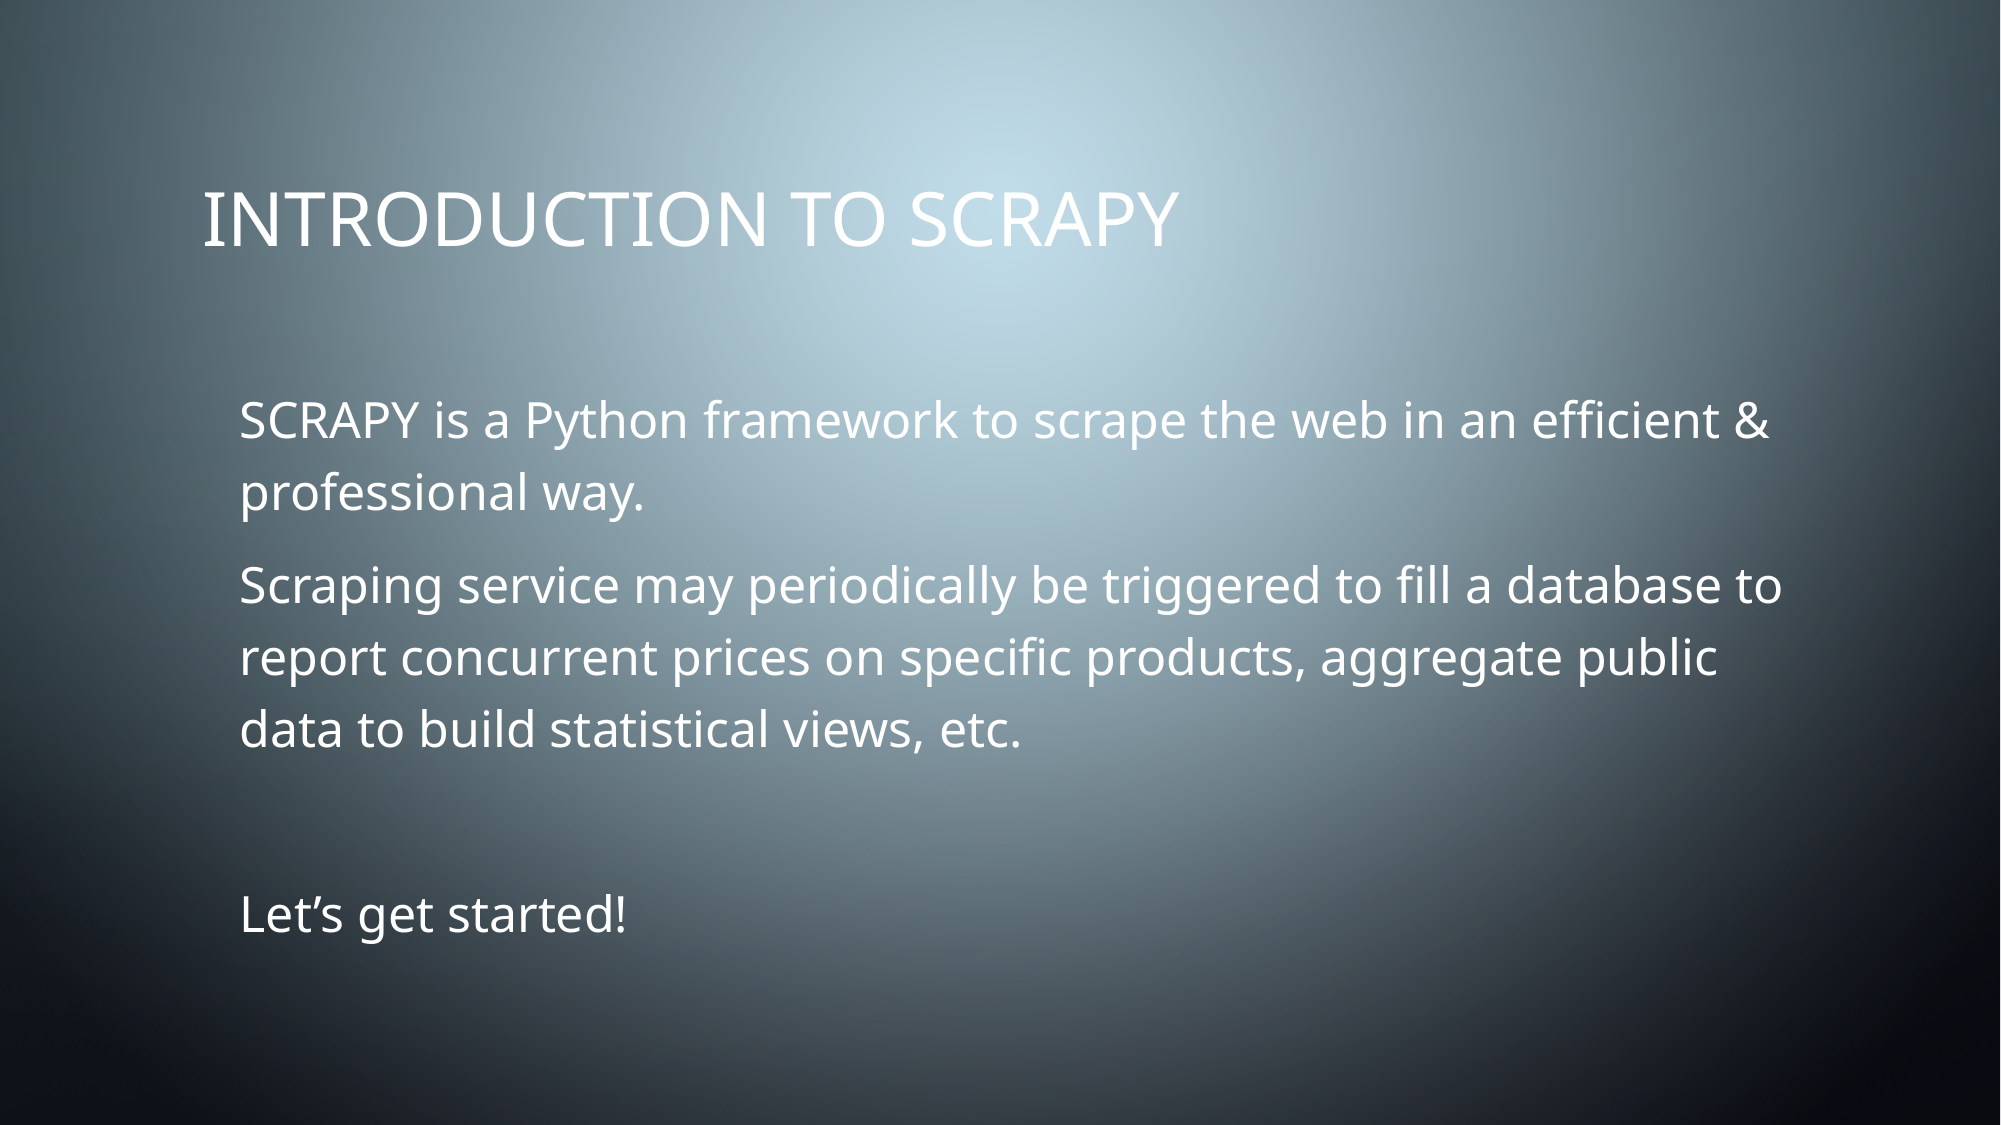

# INTRODUCTION TO scrapy
SCRAPY is a Python framework to scrape the web in an efficient & professional way.
Scraping service may periodically be triggered to fill a database to report concurrent prices on specific products, aggregate public data to build statistical views, etc.
Let’s get started!